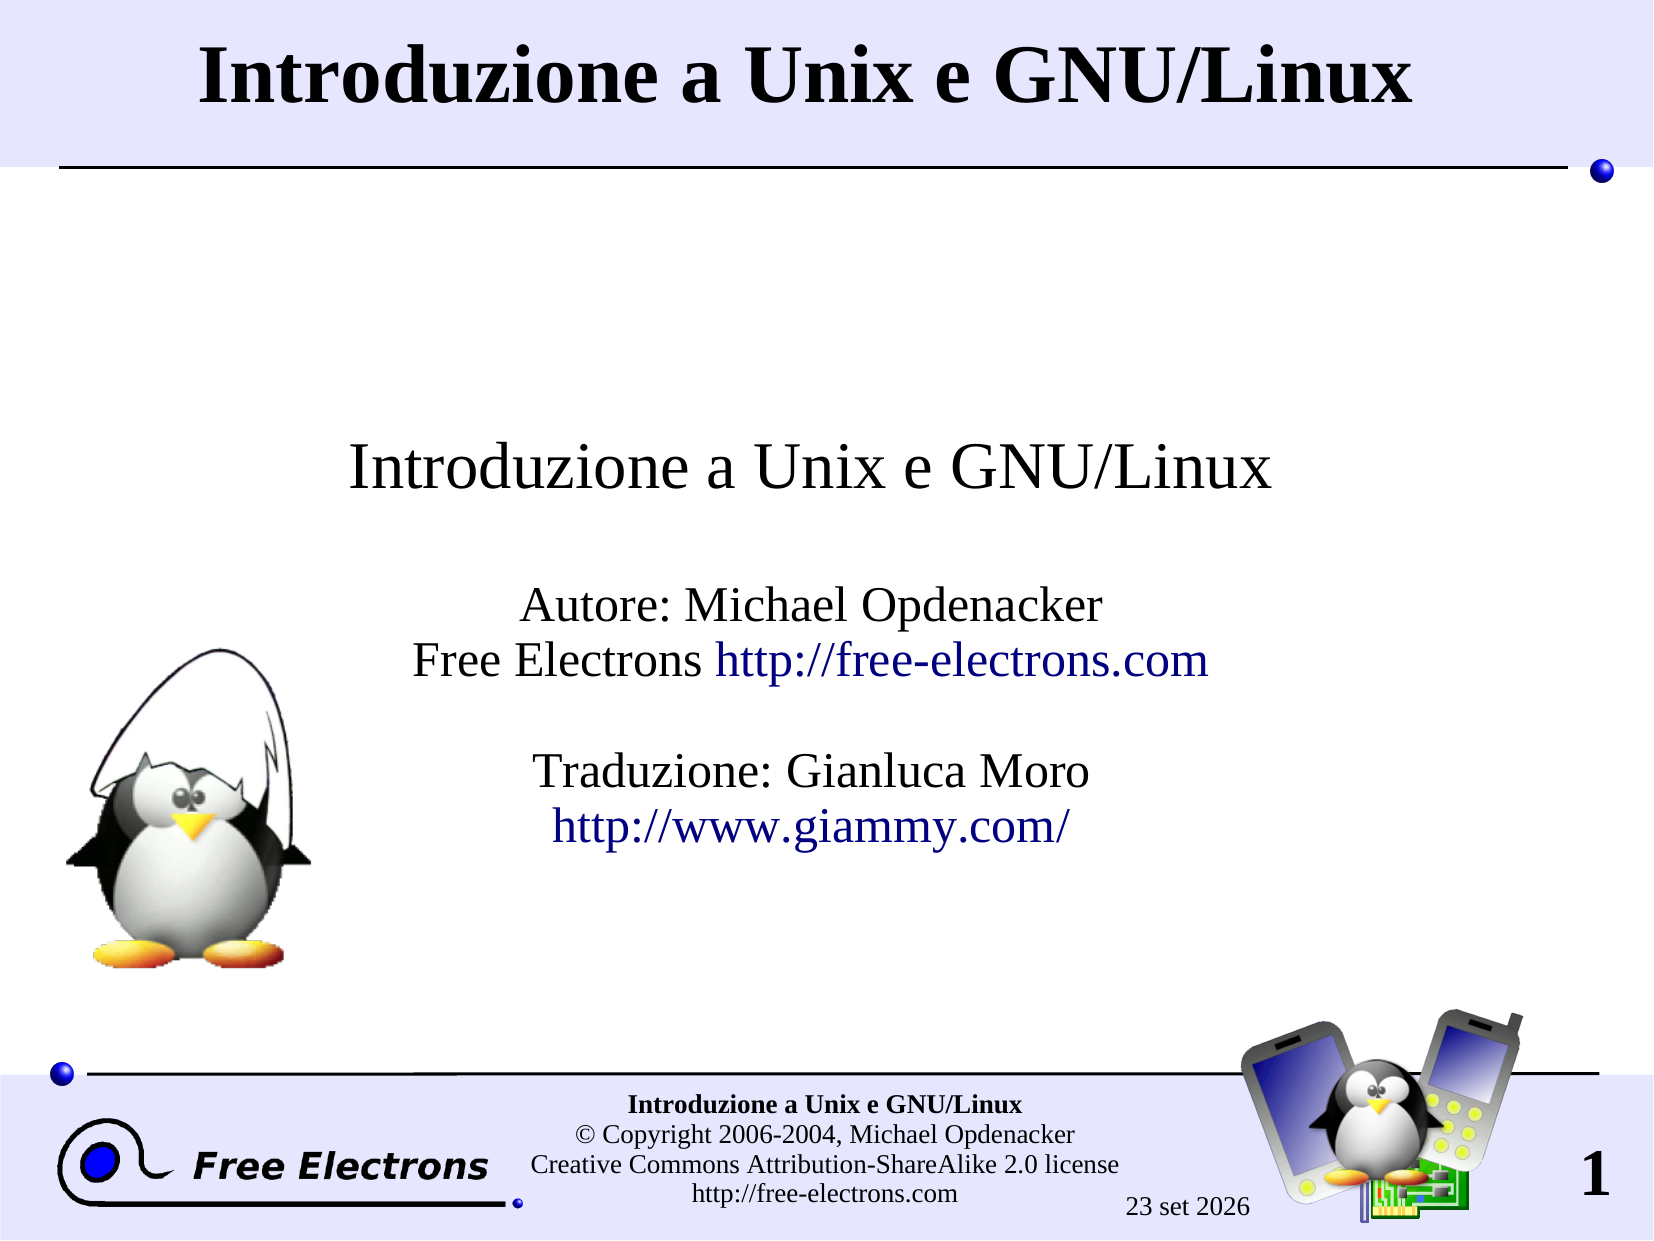

# Introduzione a Unix e GNU/Linux
Introduzione a Unix e GNU/Linux
Autore: Michael Opdenacker
Free Electrons http://free-electrons.com
Traduzione: Gianluca Moro
http://www.giammy.com/